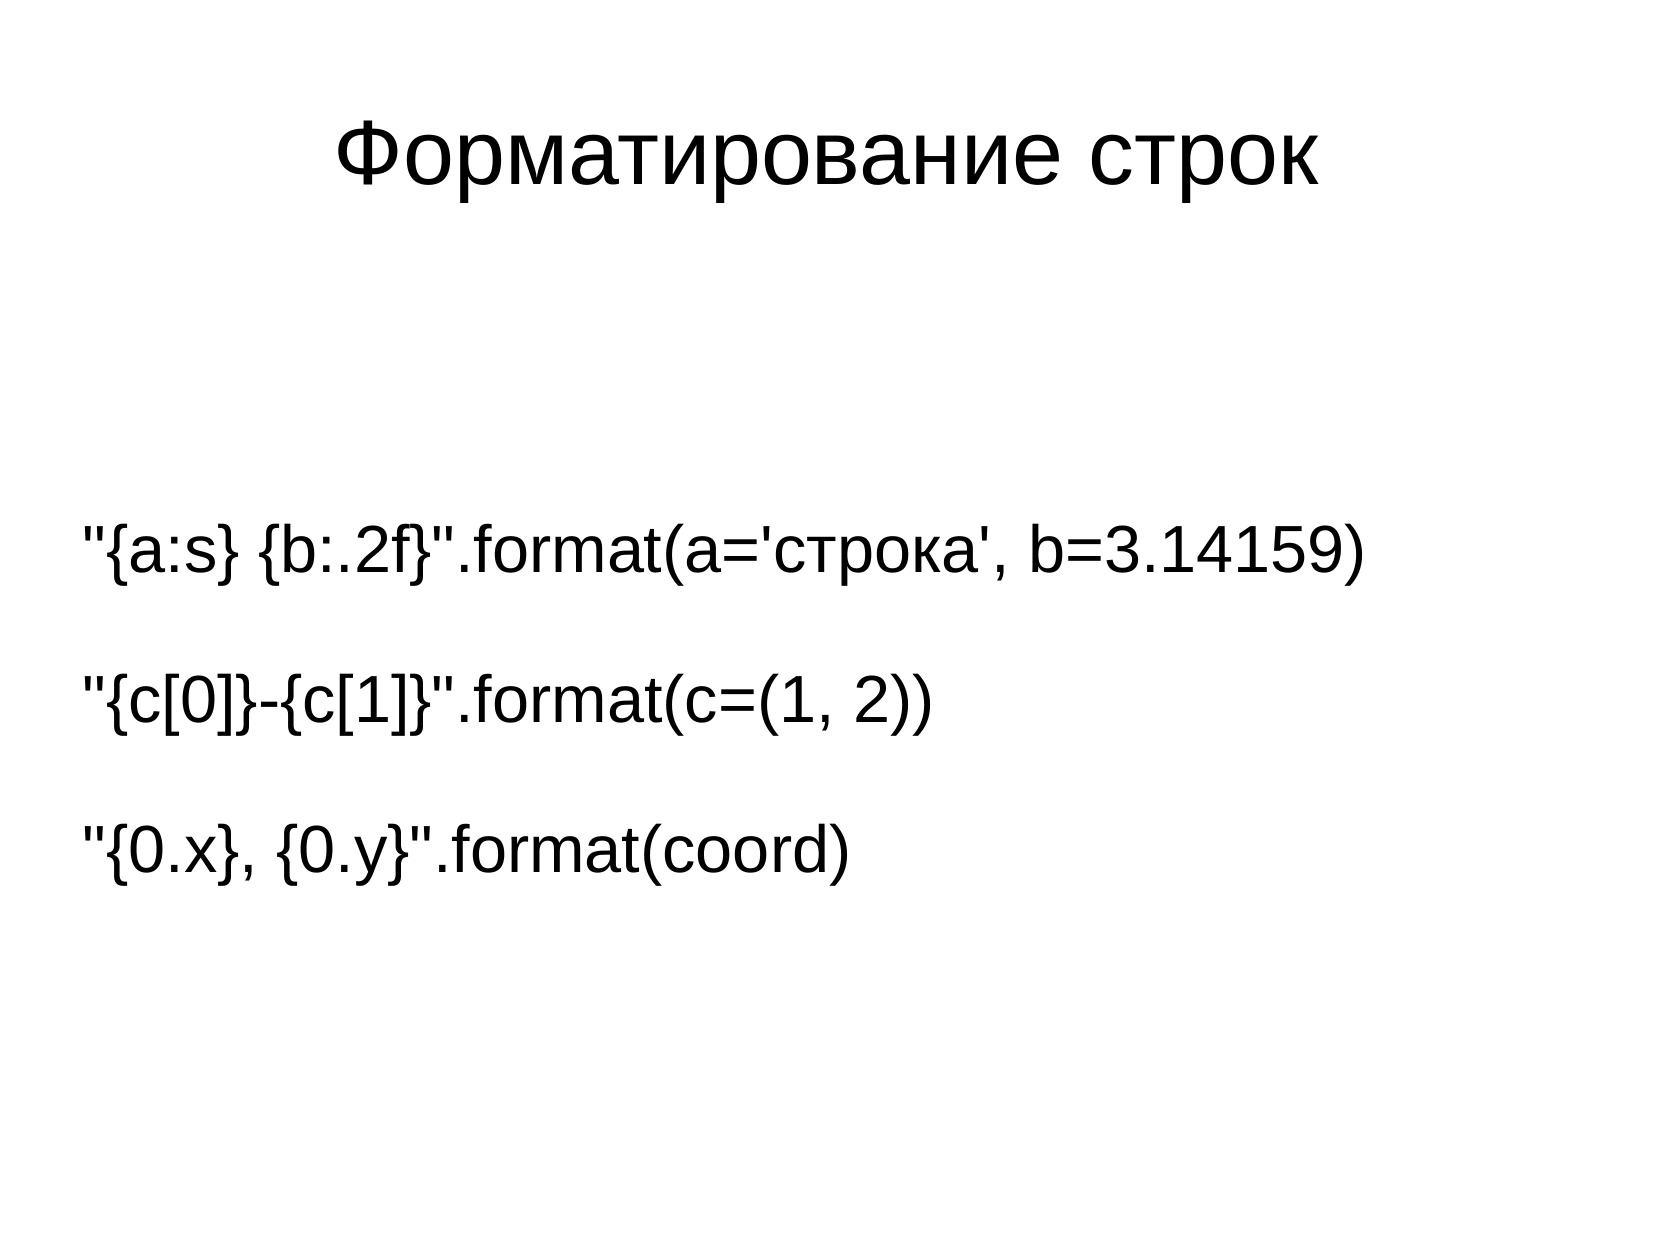

# Форматирование строк
"{a:s} {b:.2f}".format(a='строка', b=3.14159)
"{c[0]}-{c[1]}".format(c=(1, 2))
"{0.x}, {0.y}".format(coord)